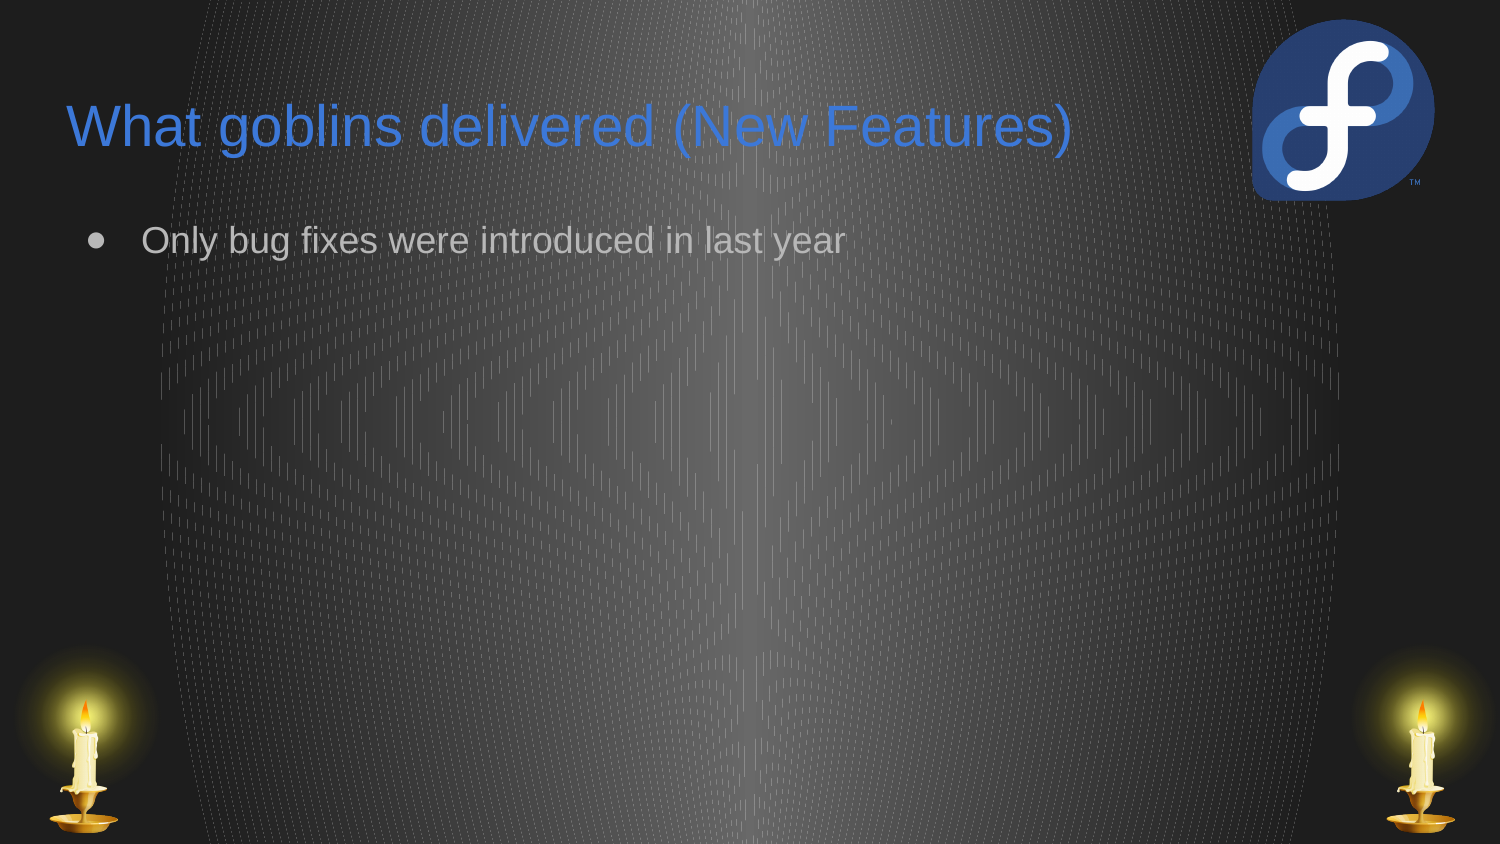

# What goblins delivered (New Features)
Only bug fixes were introduced in last year